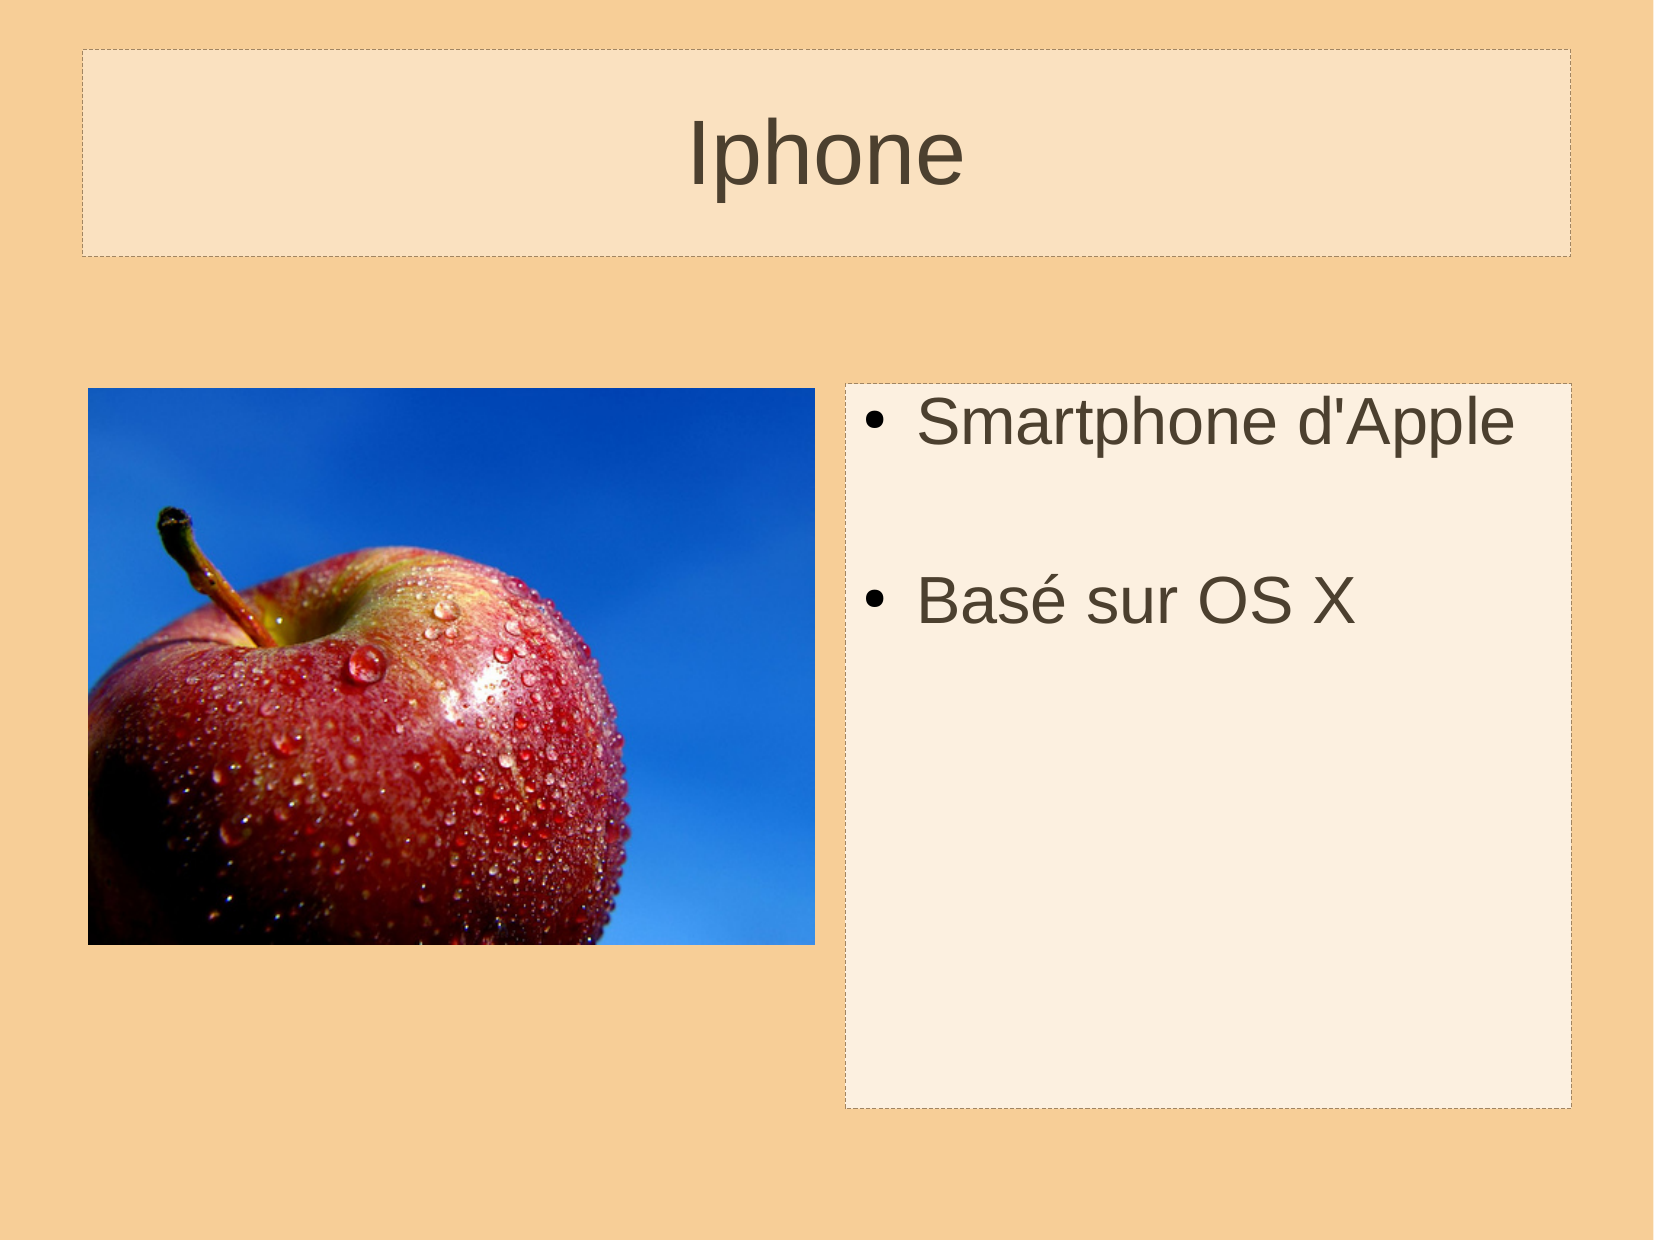

# Iphone
Smartphone d'Apple
Basé sur OS X